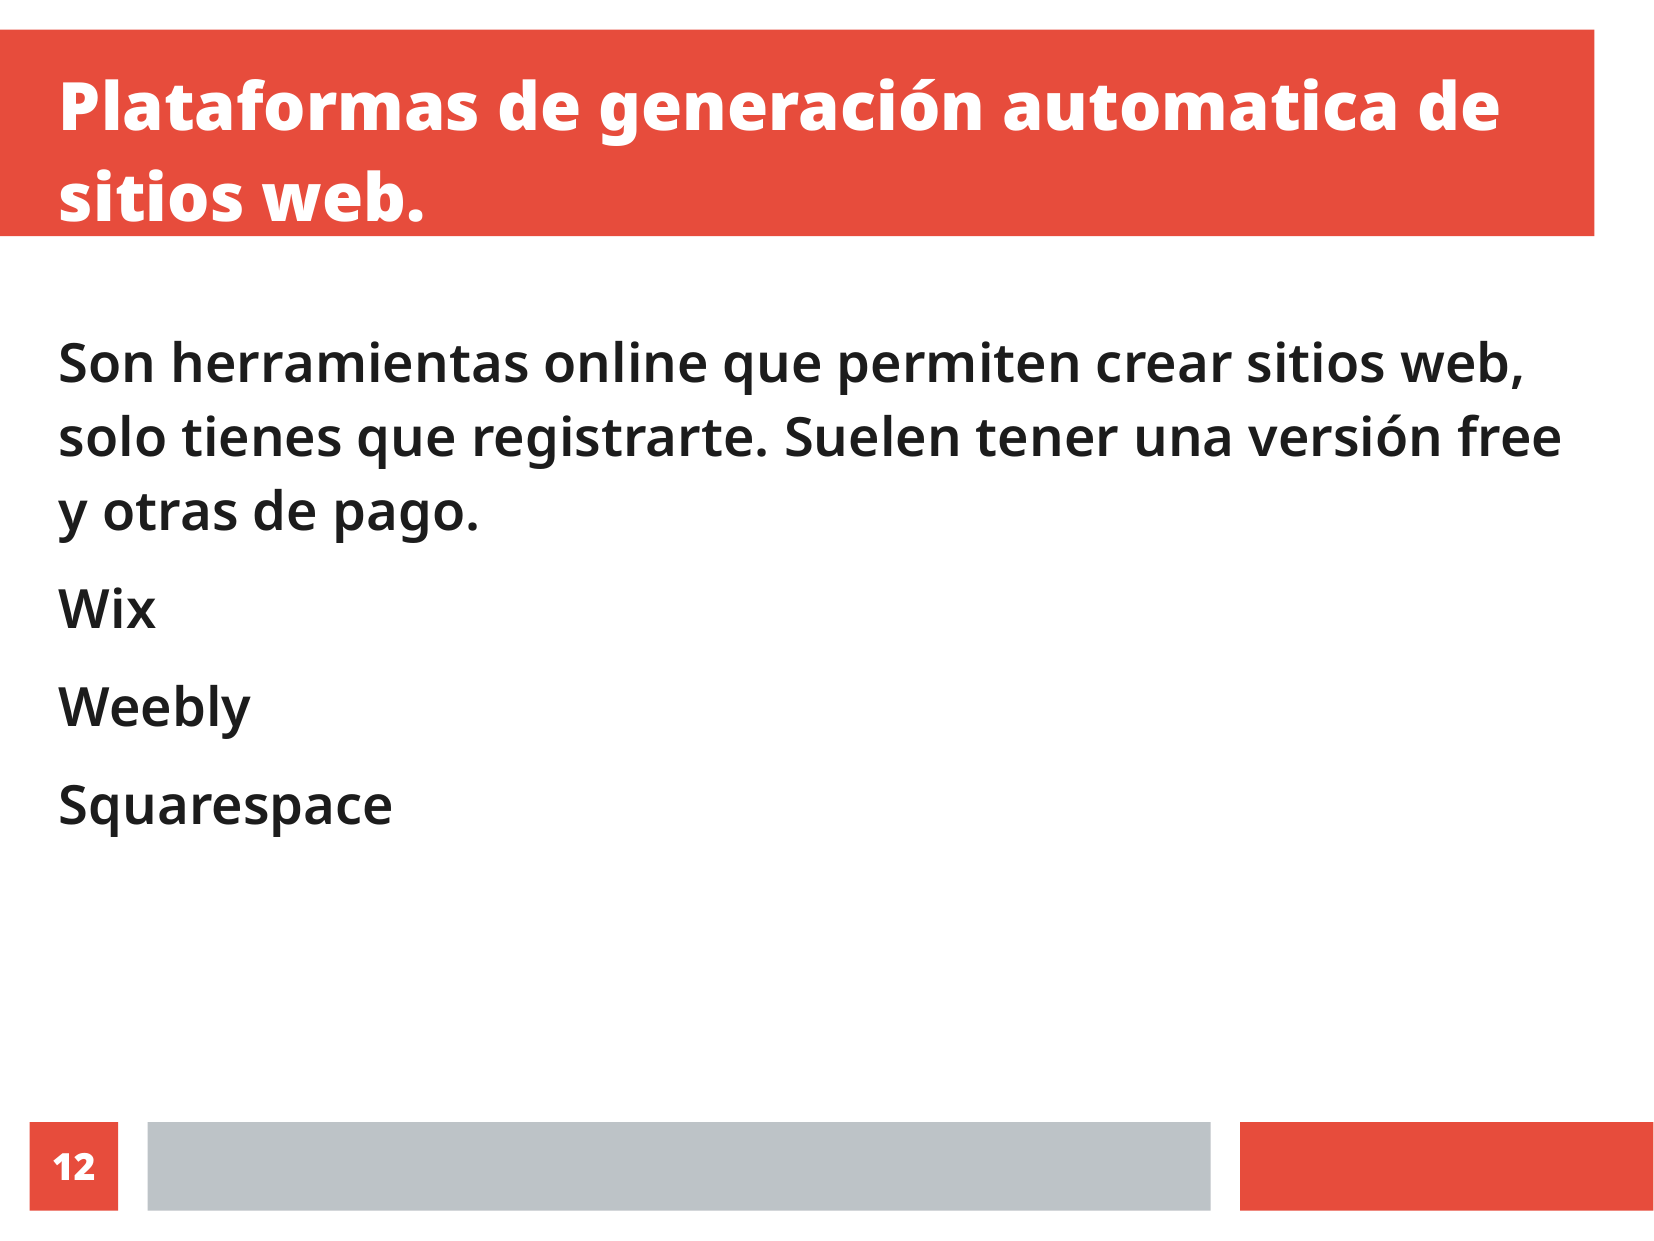

# Plataformas de generación automatica de sitios web.
Son herramientas online que permiten crear sitios web, solo tienes que registrarte. Suelen tener una versión free y otras de pago.
Wix
Weebly
Squarespace
12